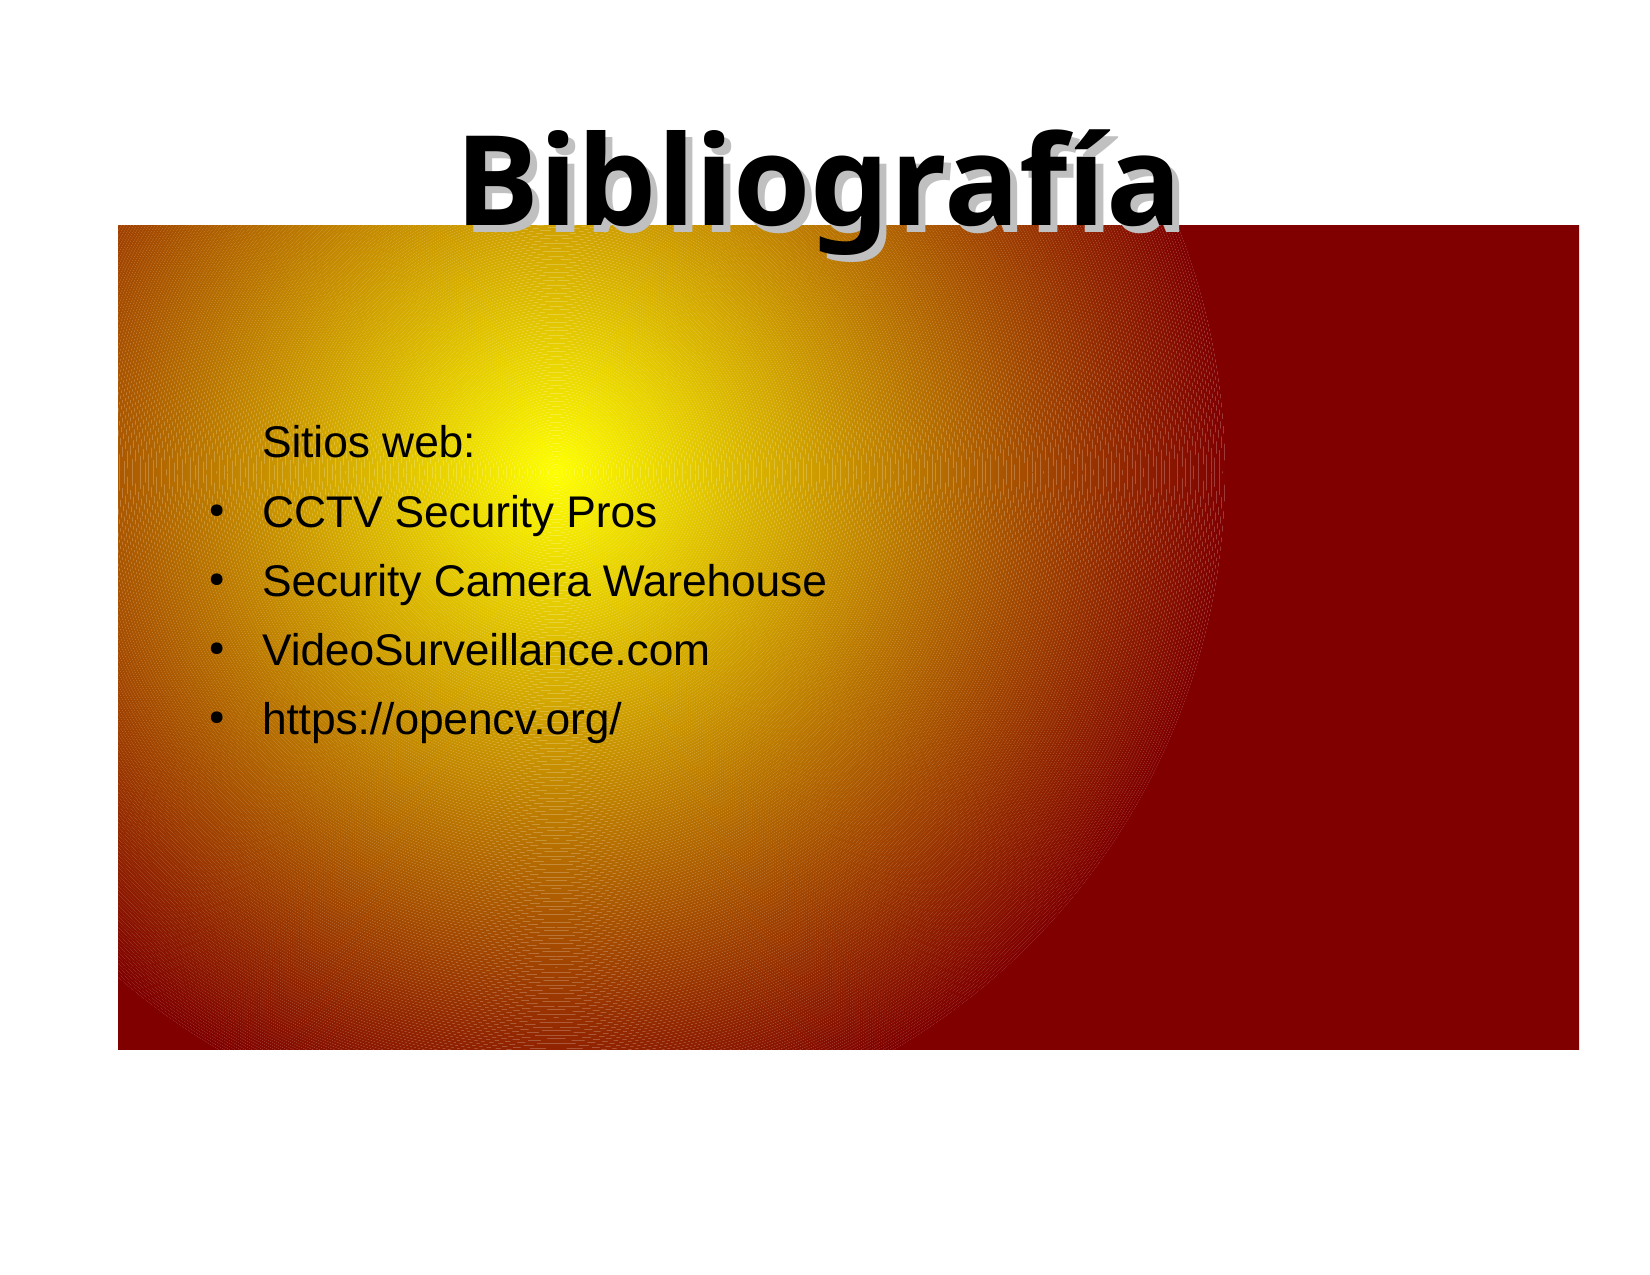

# Bibliografía
Sitios web:
CCTV Security Pros
Security Camera Warehouse
VideoSurveillance.com
https://opencv.org/